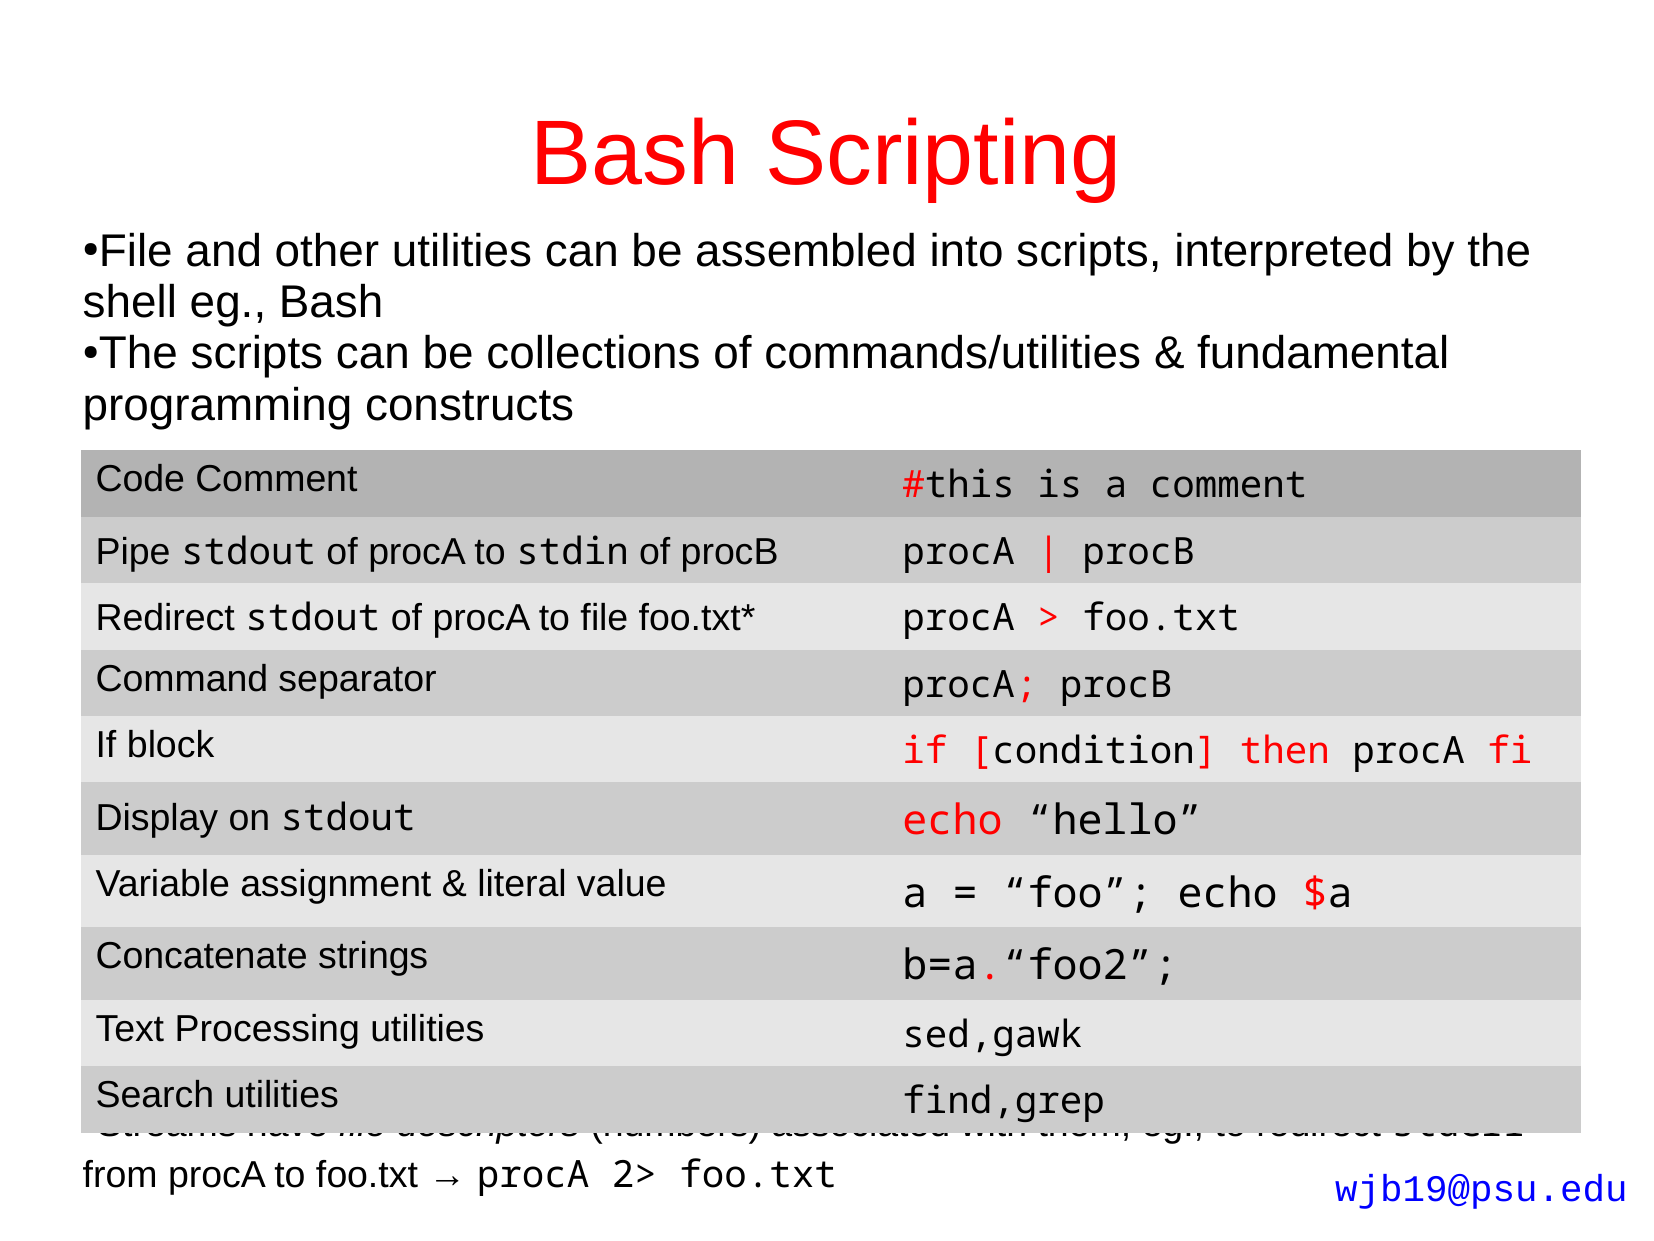

# Bash Scripting
File and other utilities can be assembled into scripts, interpreted by the shell eg., Bash
The scripts can be collections of commands/utilities & fundamental programming constructs
*Streams have file descriptors (numbers) associated with them; eg., to redirect stderr from procA to foo.txt → procA 2> foo.txt
| Code Comment | #this is a comment |
| --- | --- |
| Pipe stdout of procA to stdin of procB | procA | procB |
| Redirect stdout of procA to file foo.txt\* | procA > foo.txt |
| Command separator | procA; procB |
| If block | if [condition] then procA fi |
| Display on stdout | echo “hello” |
| Variable assignment & literal value | a = “foo”; echo $a |
| Concatenate strings | b=a.“foo2”; |
| Text Processing utilities | sed,gawk |
| Search utilities | find,grep |
wjb19@psu.edu